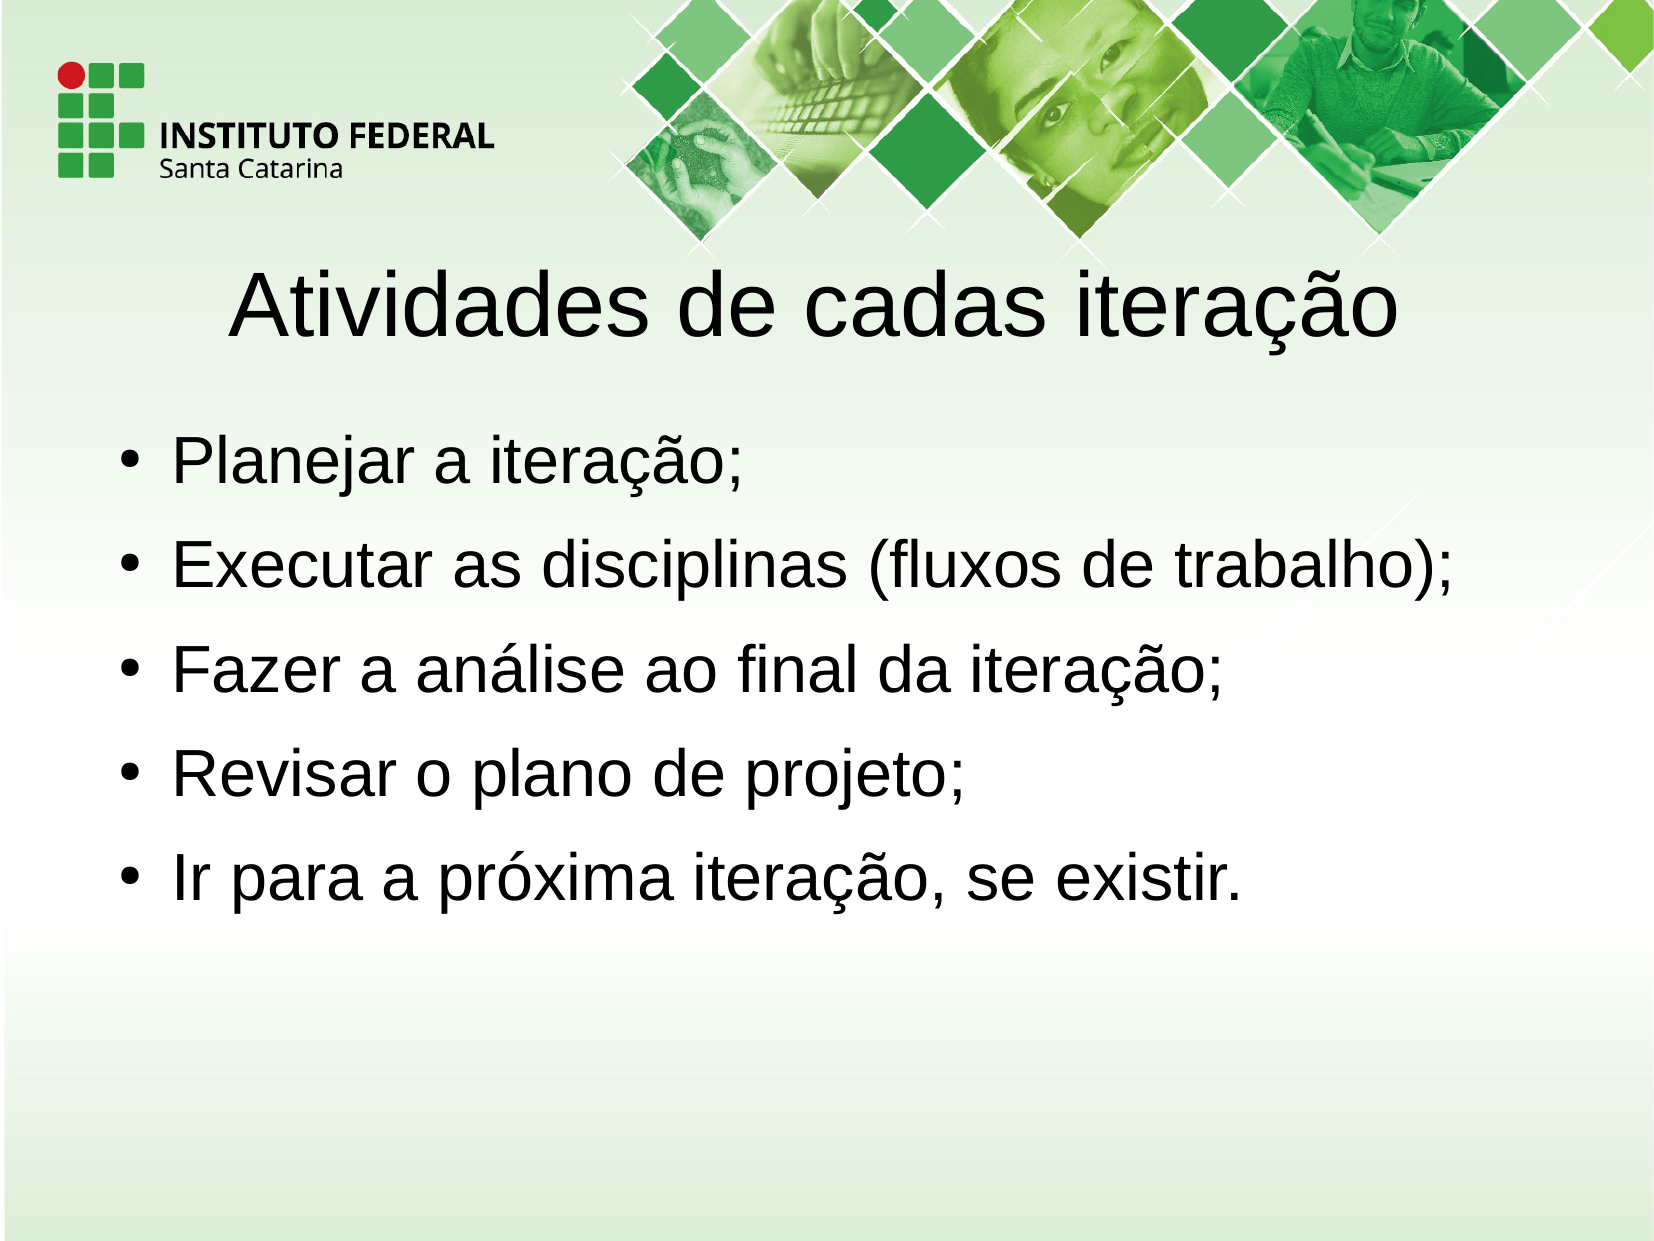

# Atividades de cadas iteração
Planejar a iteração;
Executar as disciplinas (fluxos de trabalho);
Fazer a análise ao final da iteração;
Revisar o plano de projeto;
Ir para a próxima iteração, se existir.